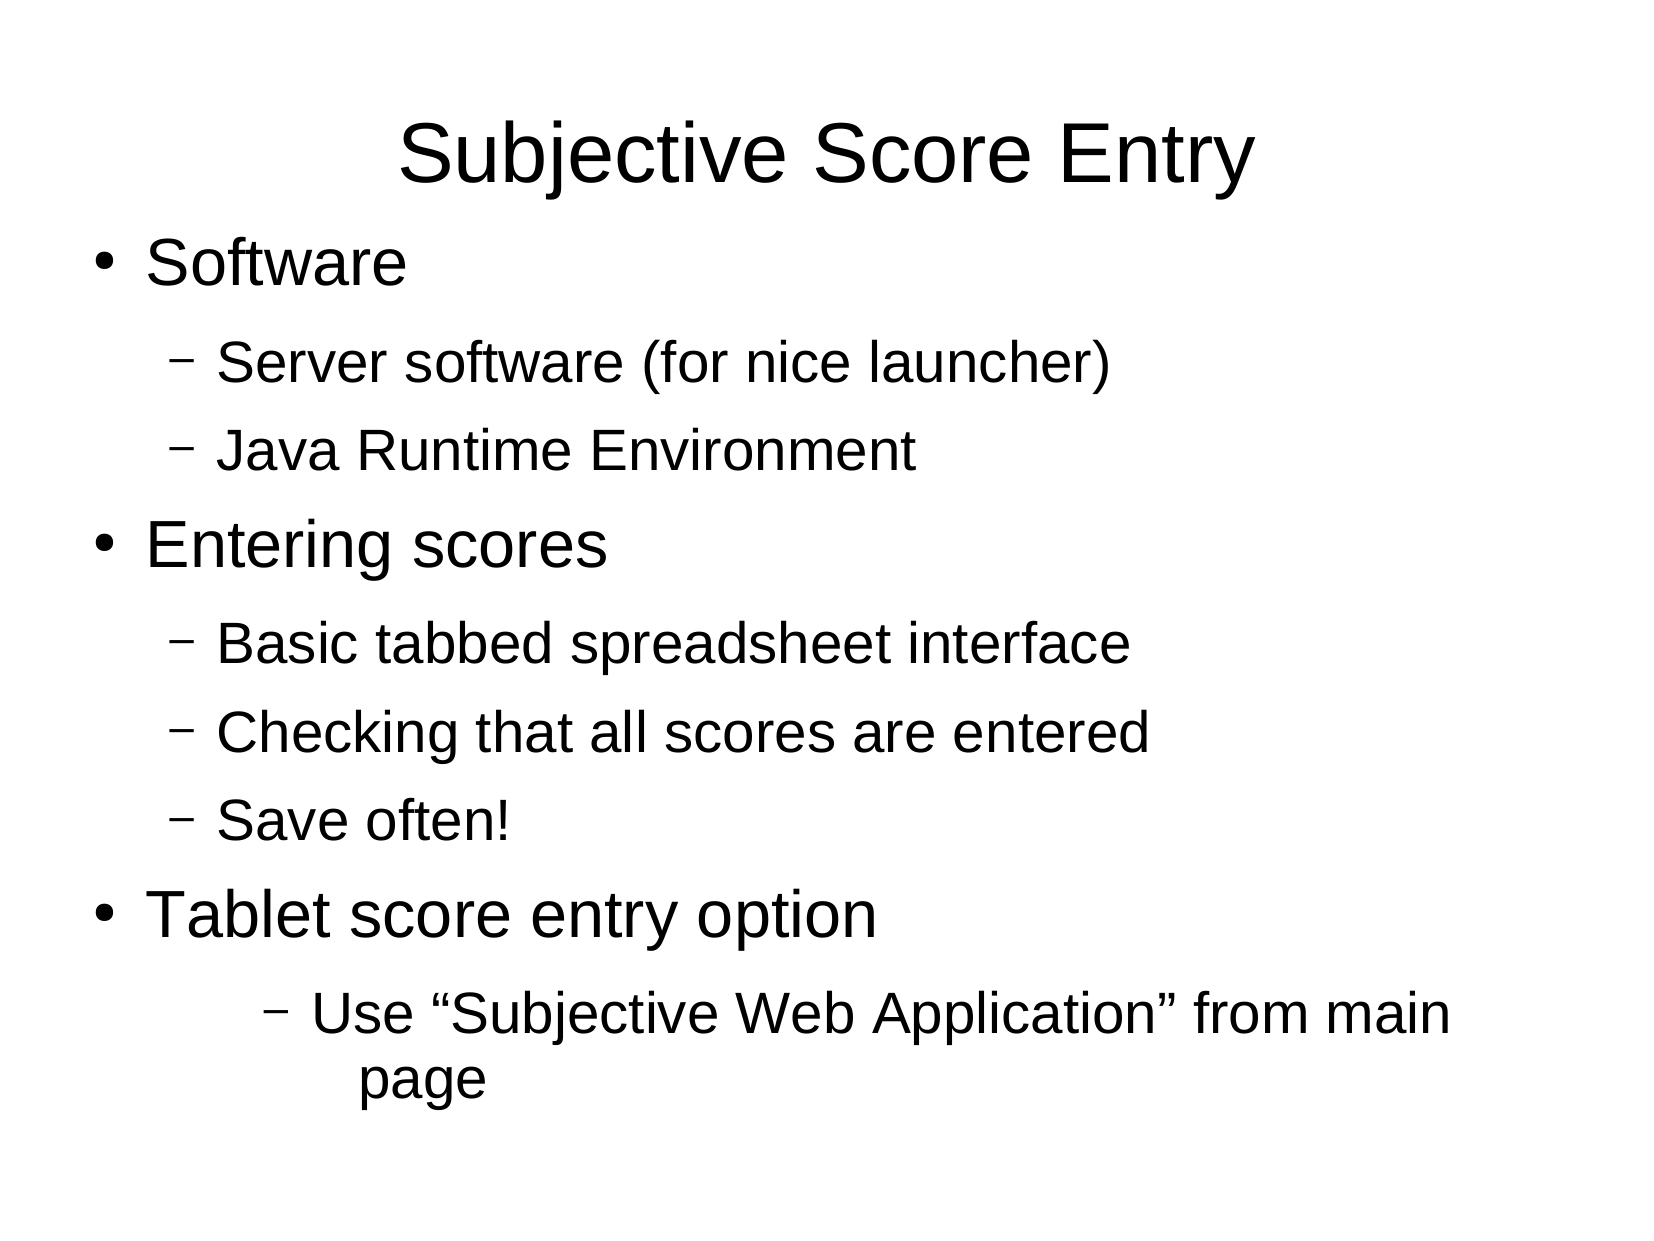

# Subjective Score Entry
Software
Server software (for nice launcher)
Java Runtime Environment
Entering scores
Basic tabbed spreadsheet interface
Checking that all scores are entered
Save often!
Tablet score entry option
Use “Subjective Web Application” from main page